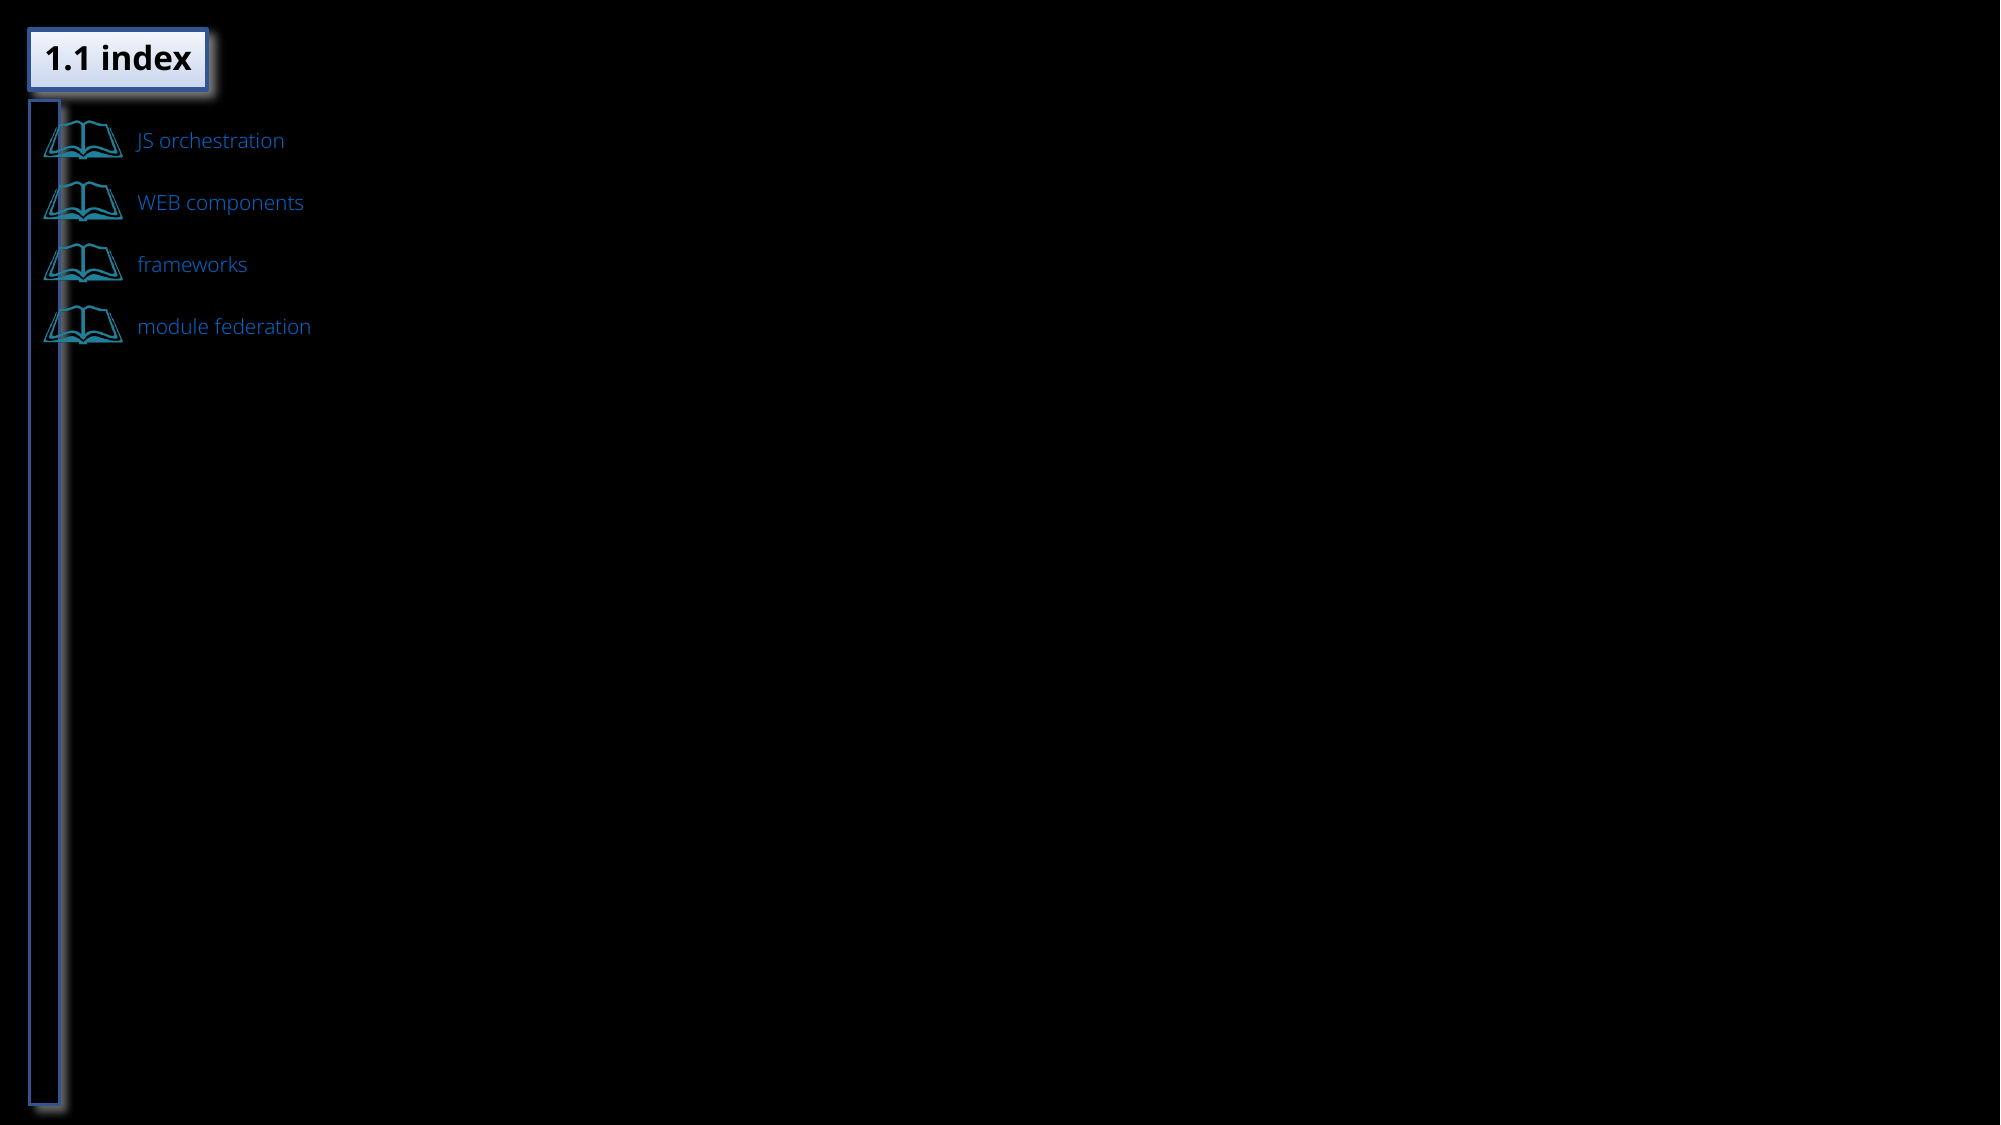

# 1.1 index
JS orchestration
WEB components
frameworks
module federation